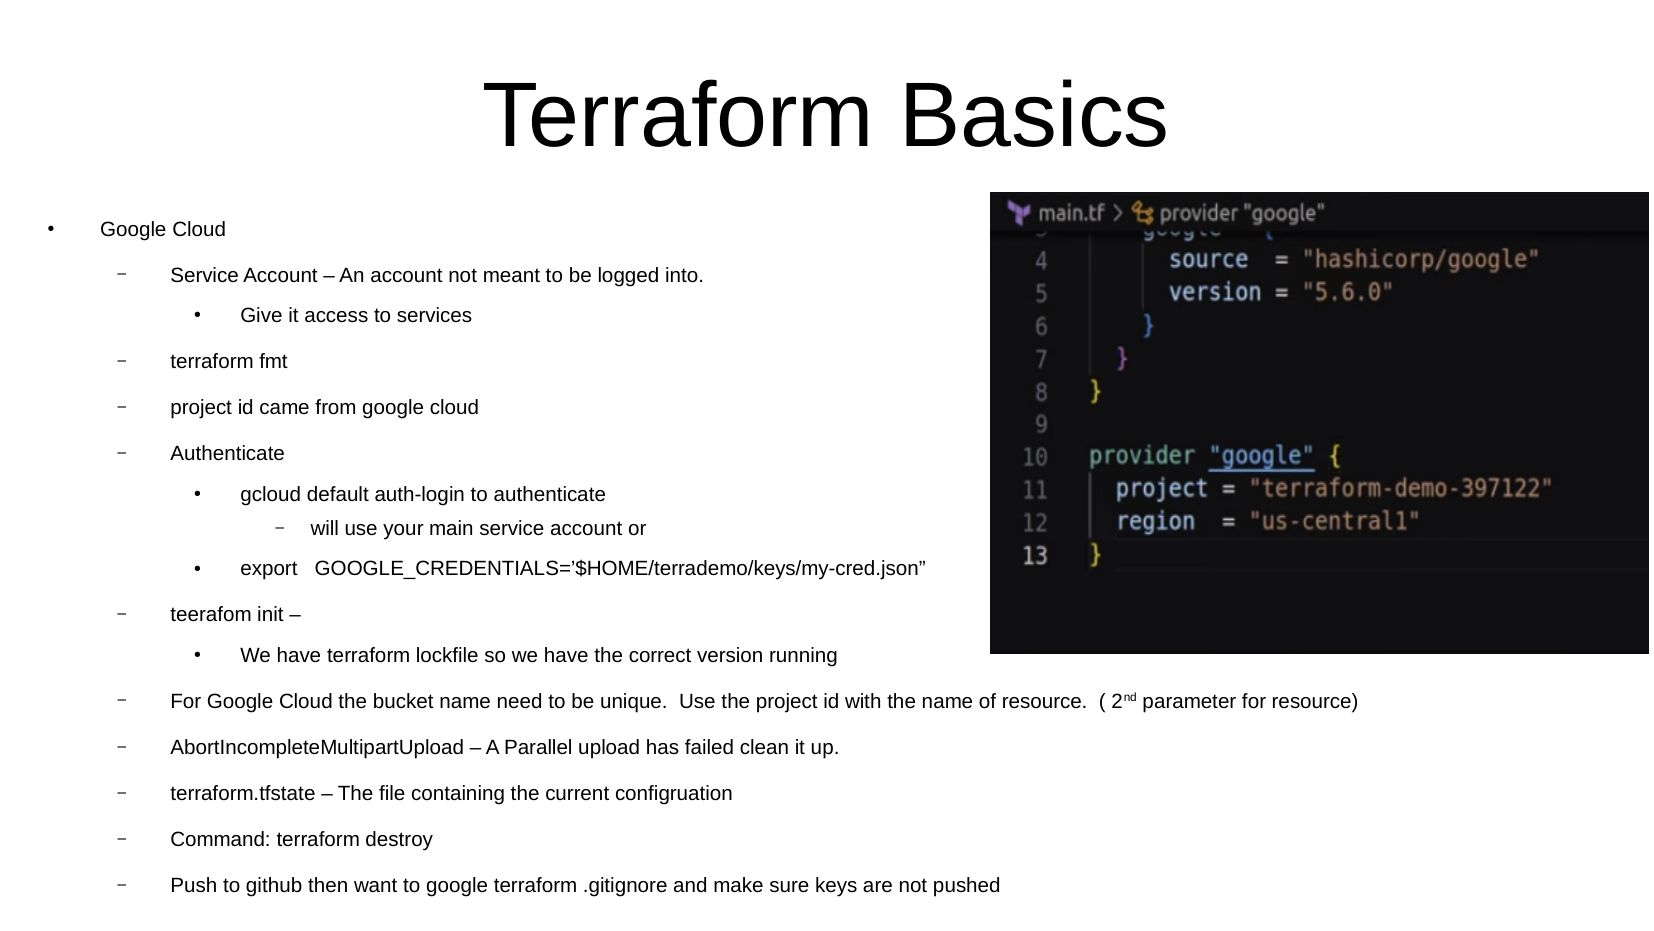

# Terraform Basics
Google Cloud
Service Account – An account not meant to be logged into.
Give it access to services
terraform fmt
project id came from google cloud
Authenticate
gcloud default auth-login to authenticate
will use your main service account or
export GOOGLE_CREDENTIALS=’$HOME/terrademo/keys/my-cred.json”
teerafom init –
We have terraform lockfile so we have the correct version running
For Google Cloud the bucket name need to be unique. Use the project id with the name of resource. ( 2nd parameter for resource)
AbortIncompleteMultipartUpload – A Parallel upload has failed clean it up.
terraform.tfstate – The file containing the current configruation
Command: terraform destroy
Push to github then want to google terraform .gitignore and make sure keys are not pushed